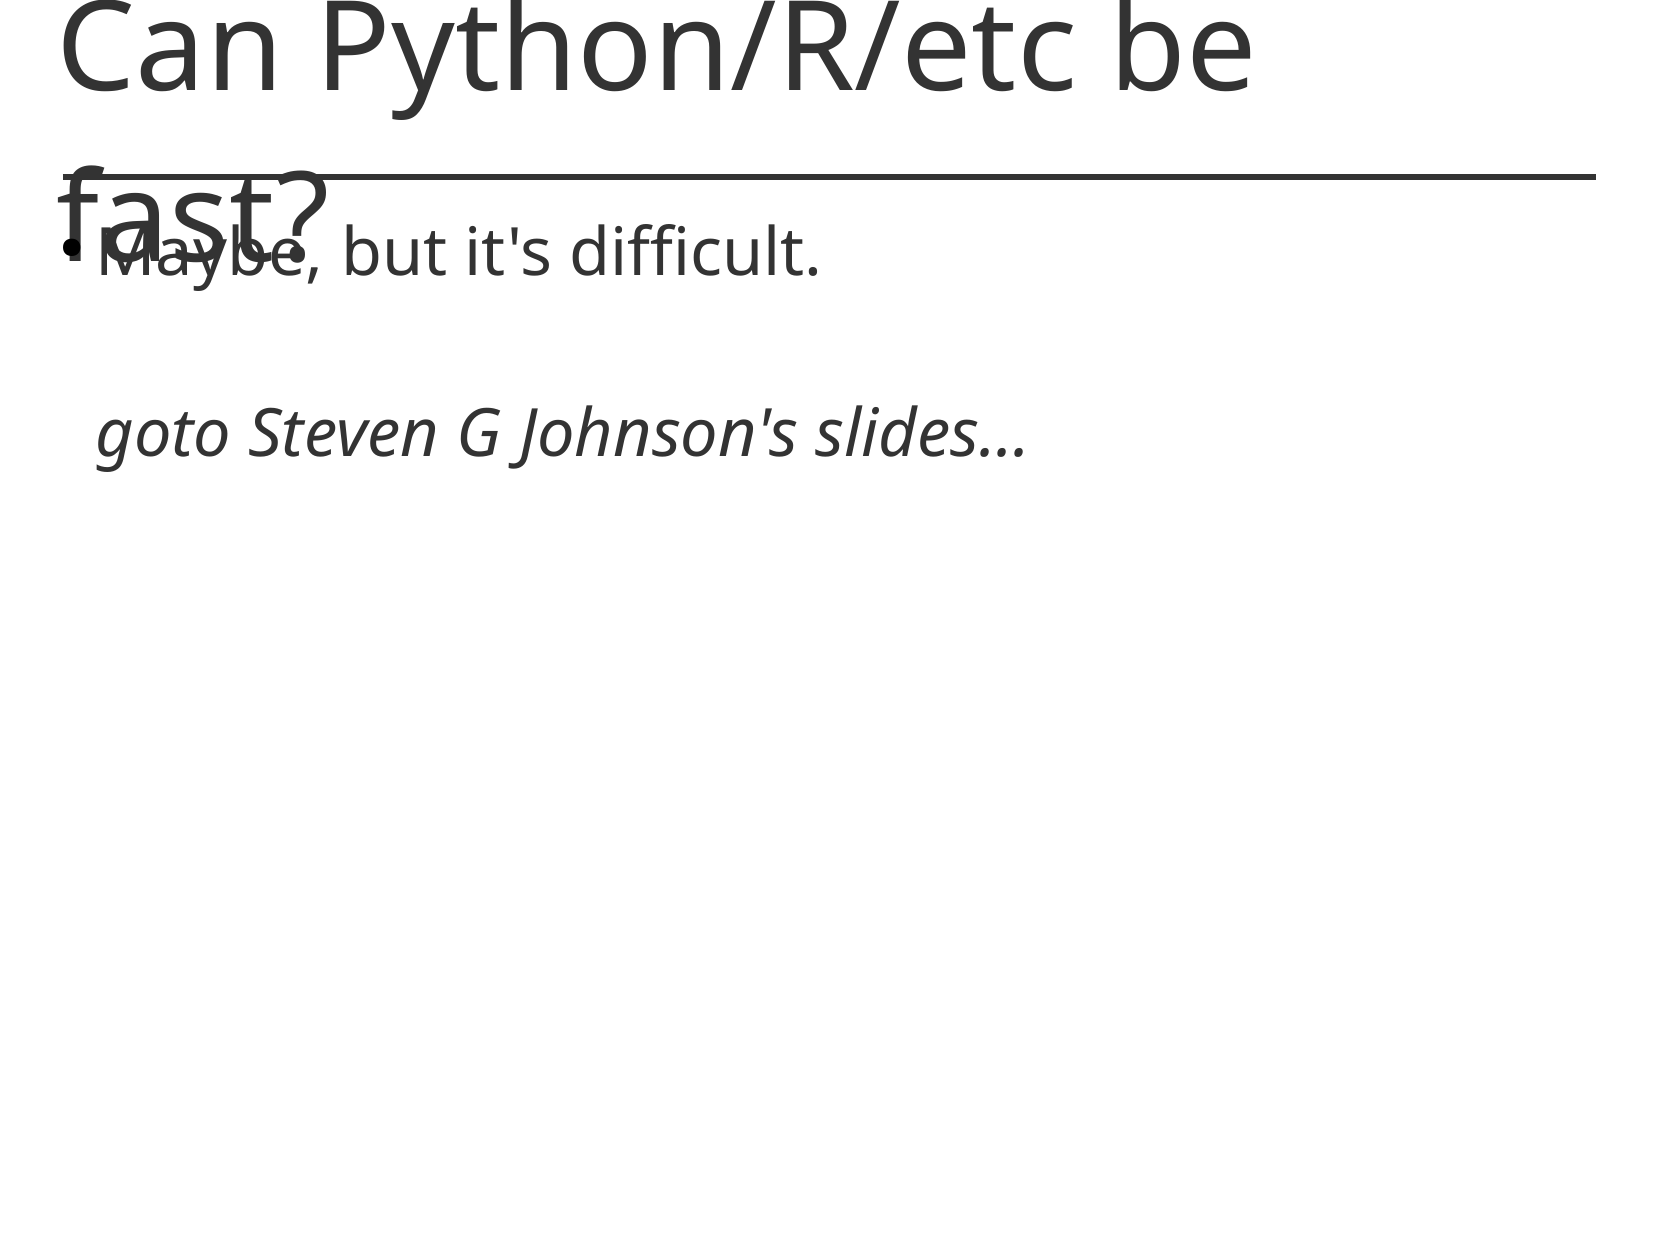

# Can Python/R/etc be fast?
Maybe, but it's difficult.
goto Steven G Johnson's slides...